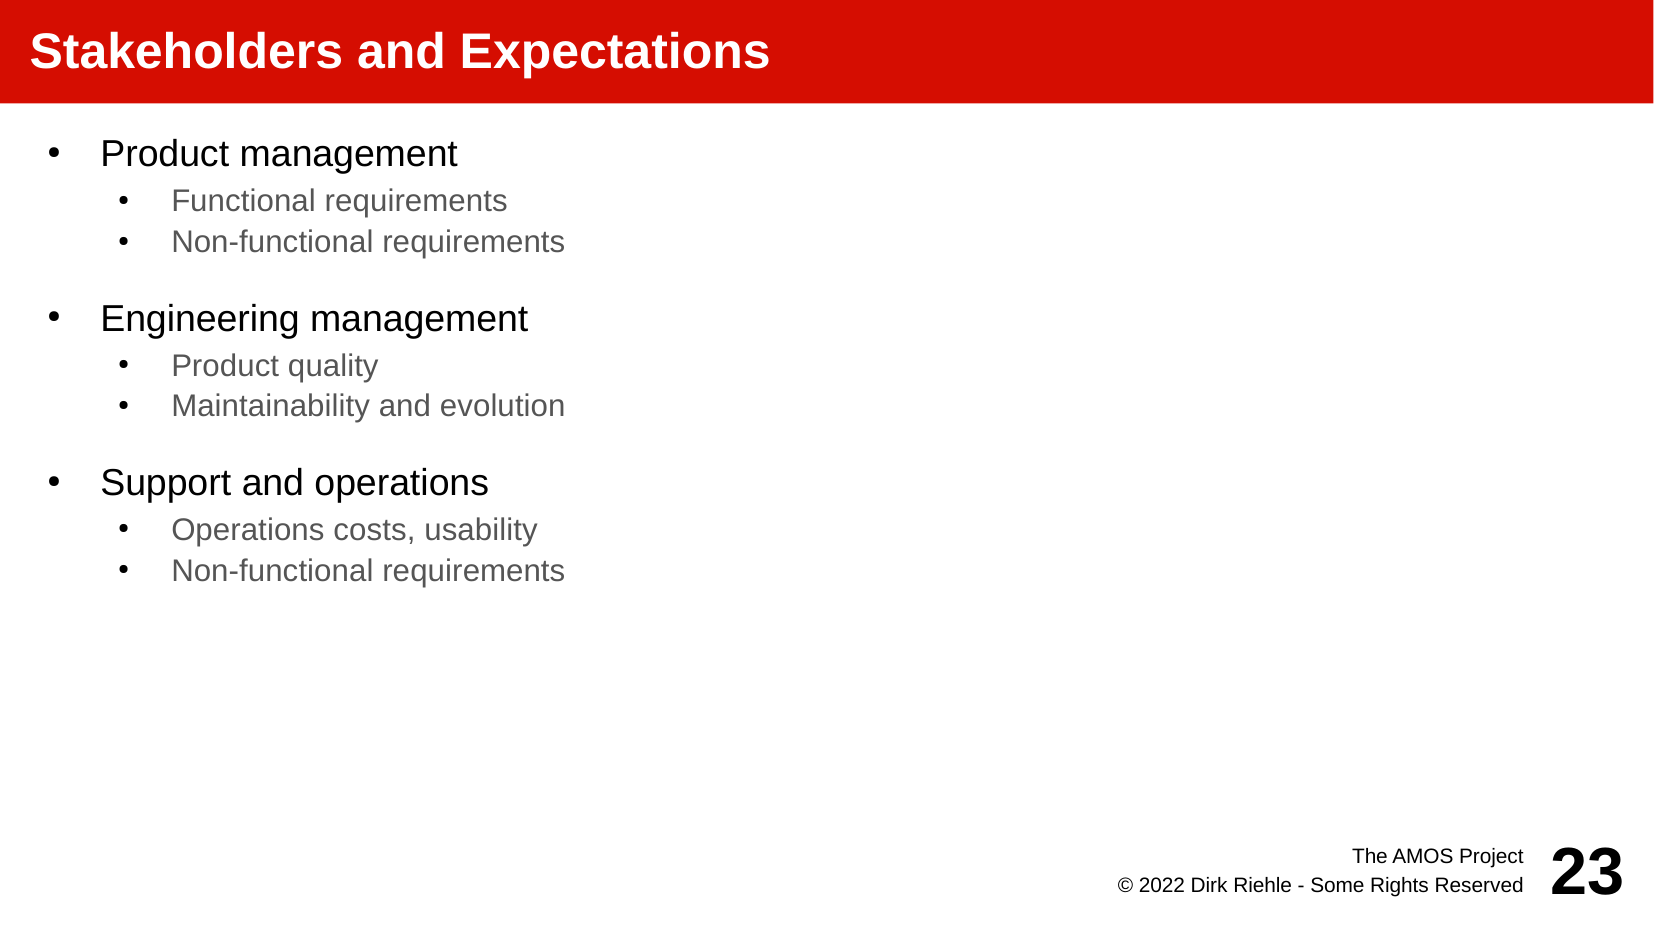

# Stakeholders and Expectations
Product management
Functional requirements
Non-functional requirements
Engineering management
Product quality
Maintainability and evolution
Support and operations
Operations costs, usability
Non-functional requirements
The AMOS Project
23
© 2022 Dirk Riehle - Some Rights Reserved